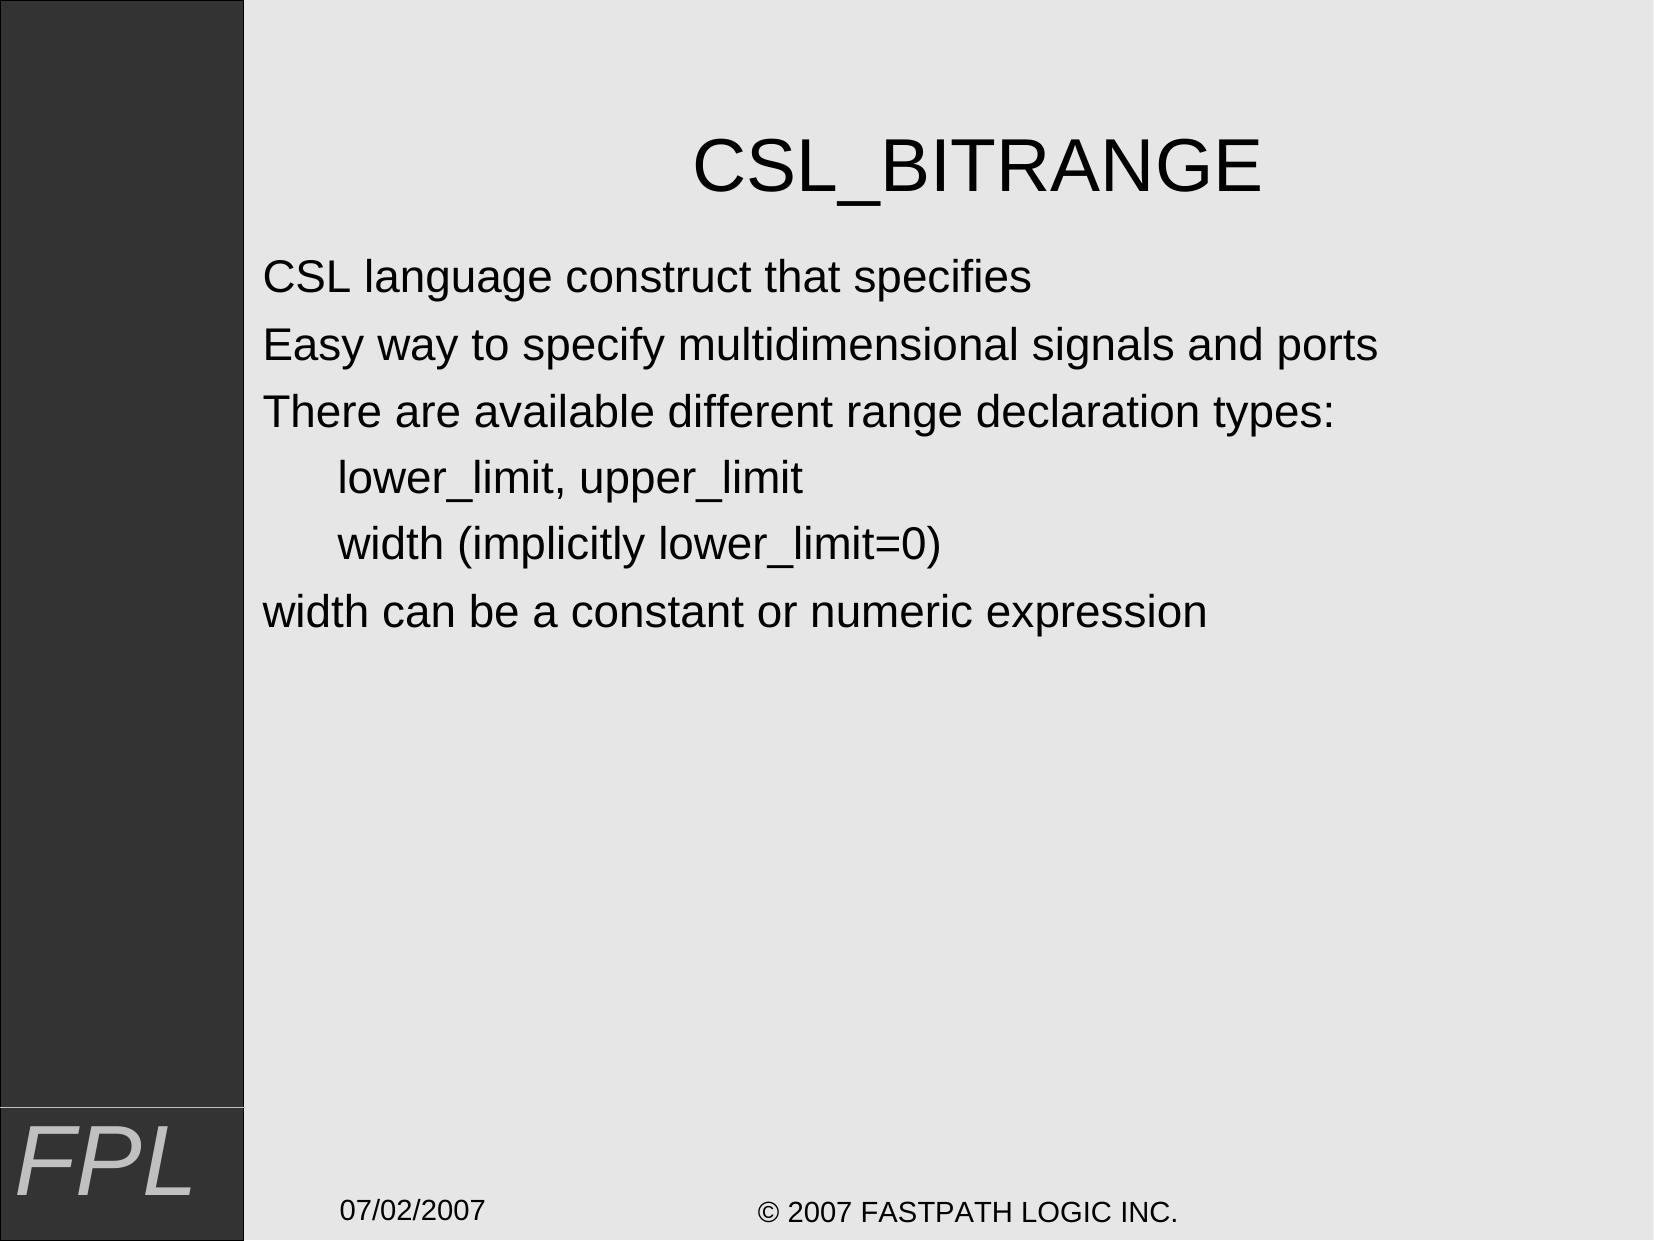

# CSL_BITRANGE
CSL language construct that specifies
Easy way to specify multidimensional signals and ports
There are available different range declaration types:
lower_limit, upper_limit
width (implicitly lower_limit=0)
width can be a constant or numeric expression
07/02/2007
© 2007 FASTPATH LOGIC INC.